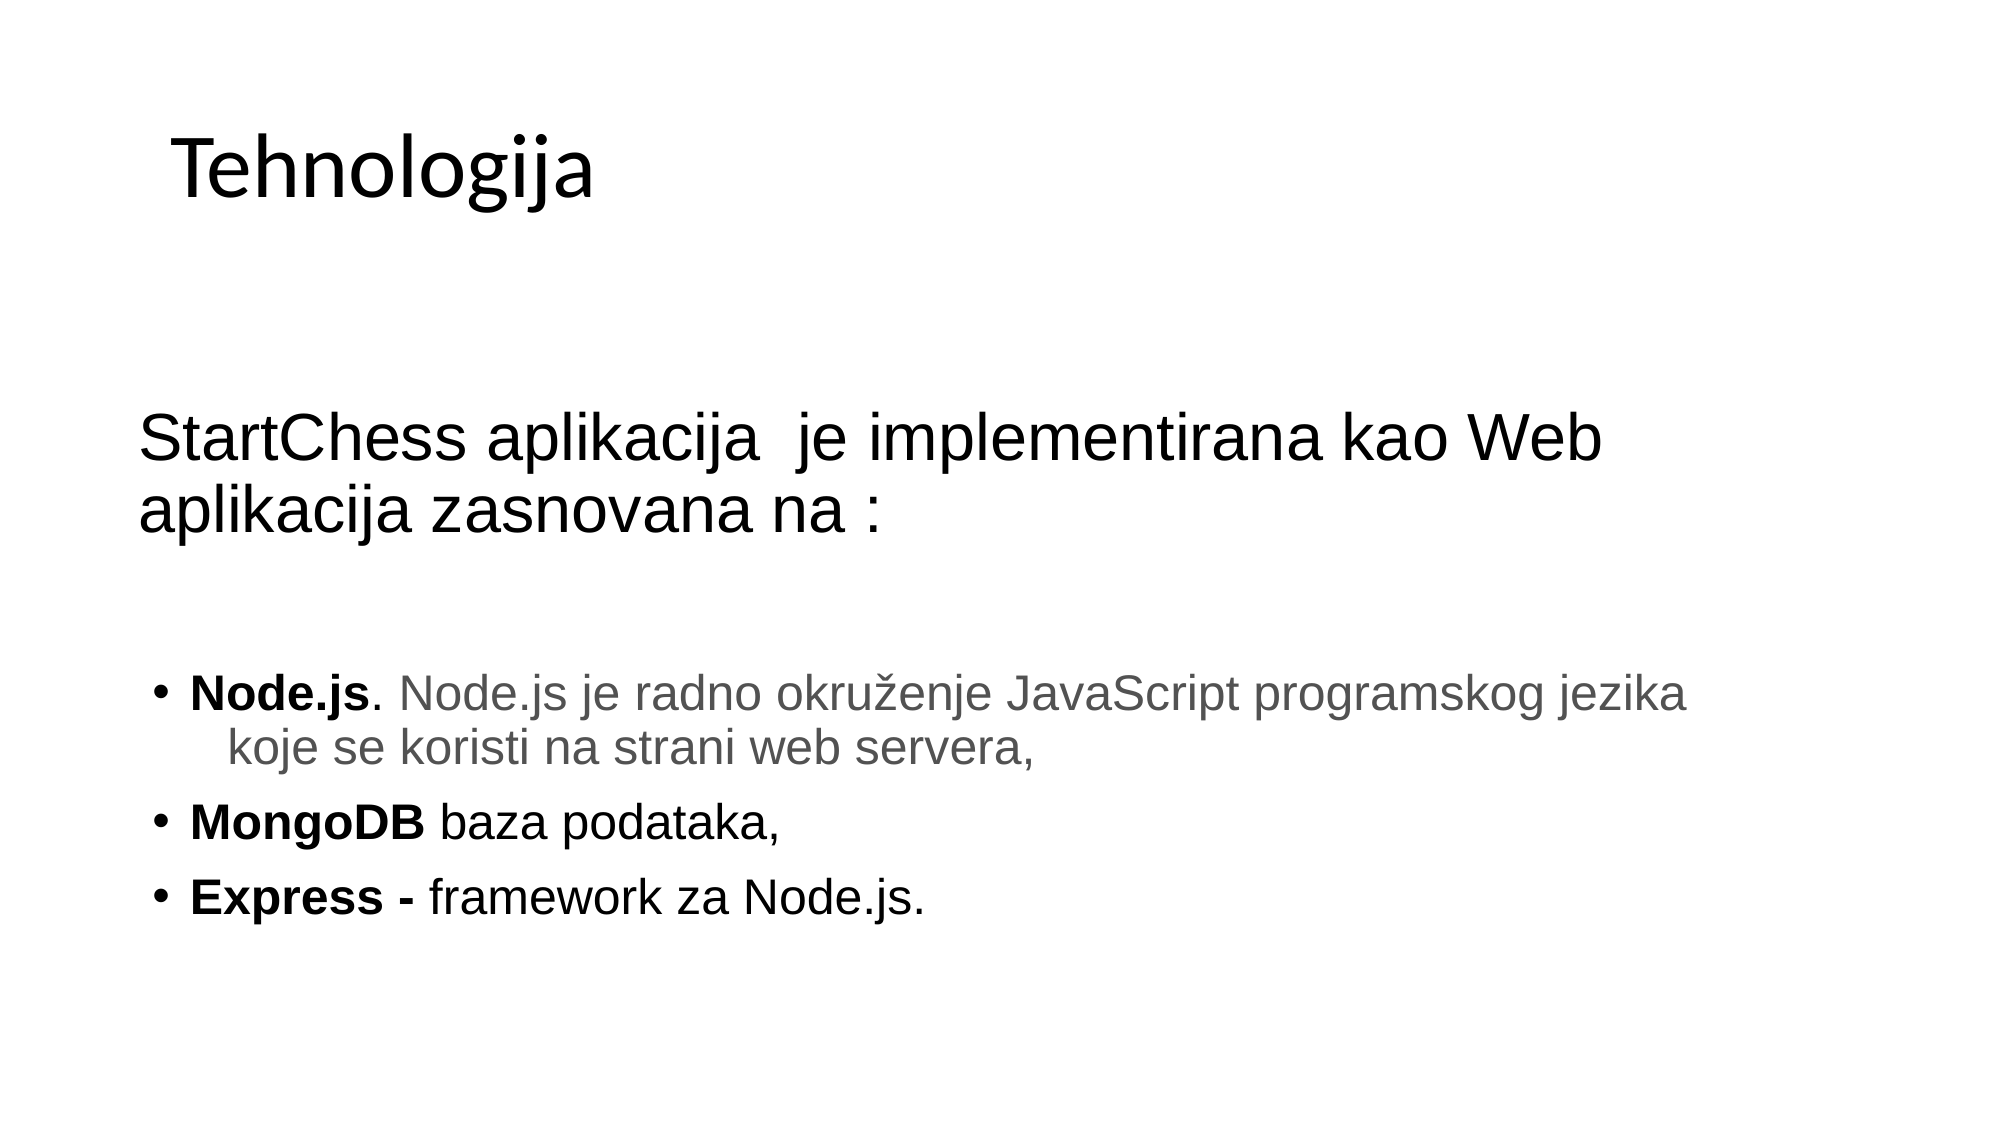

Tehnologija
# StartChess aplikacija  je implementirana kao Web aplikacija zasnovana na :
Node.js. Node.js je radno okruženje JavaScript programskog jezika koje se koristi na strani web servera,
MongoDB baza podataka,
Express - framework za Node.js.